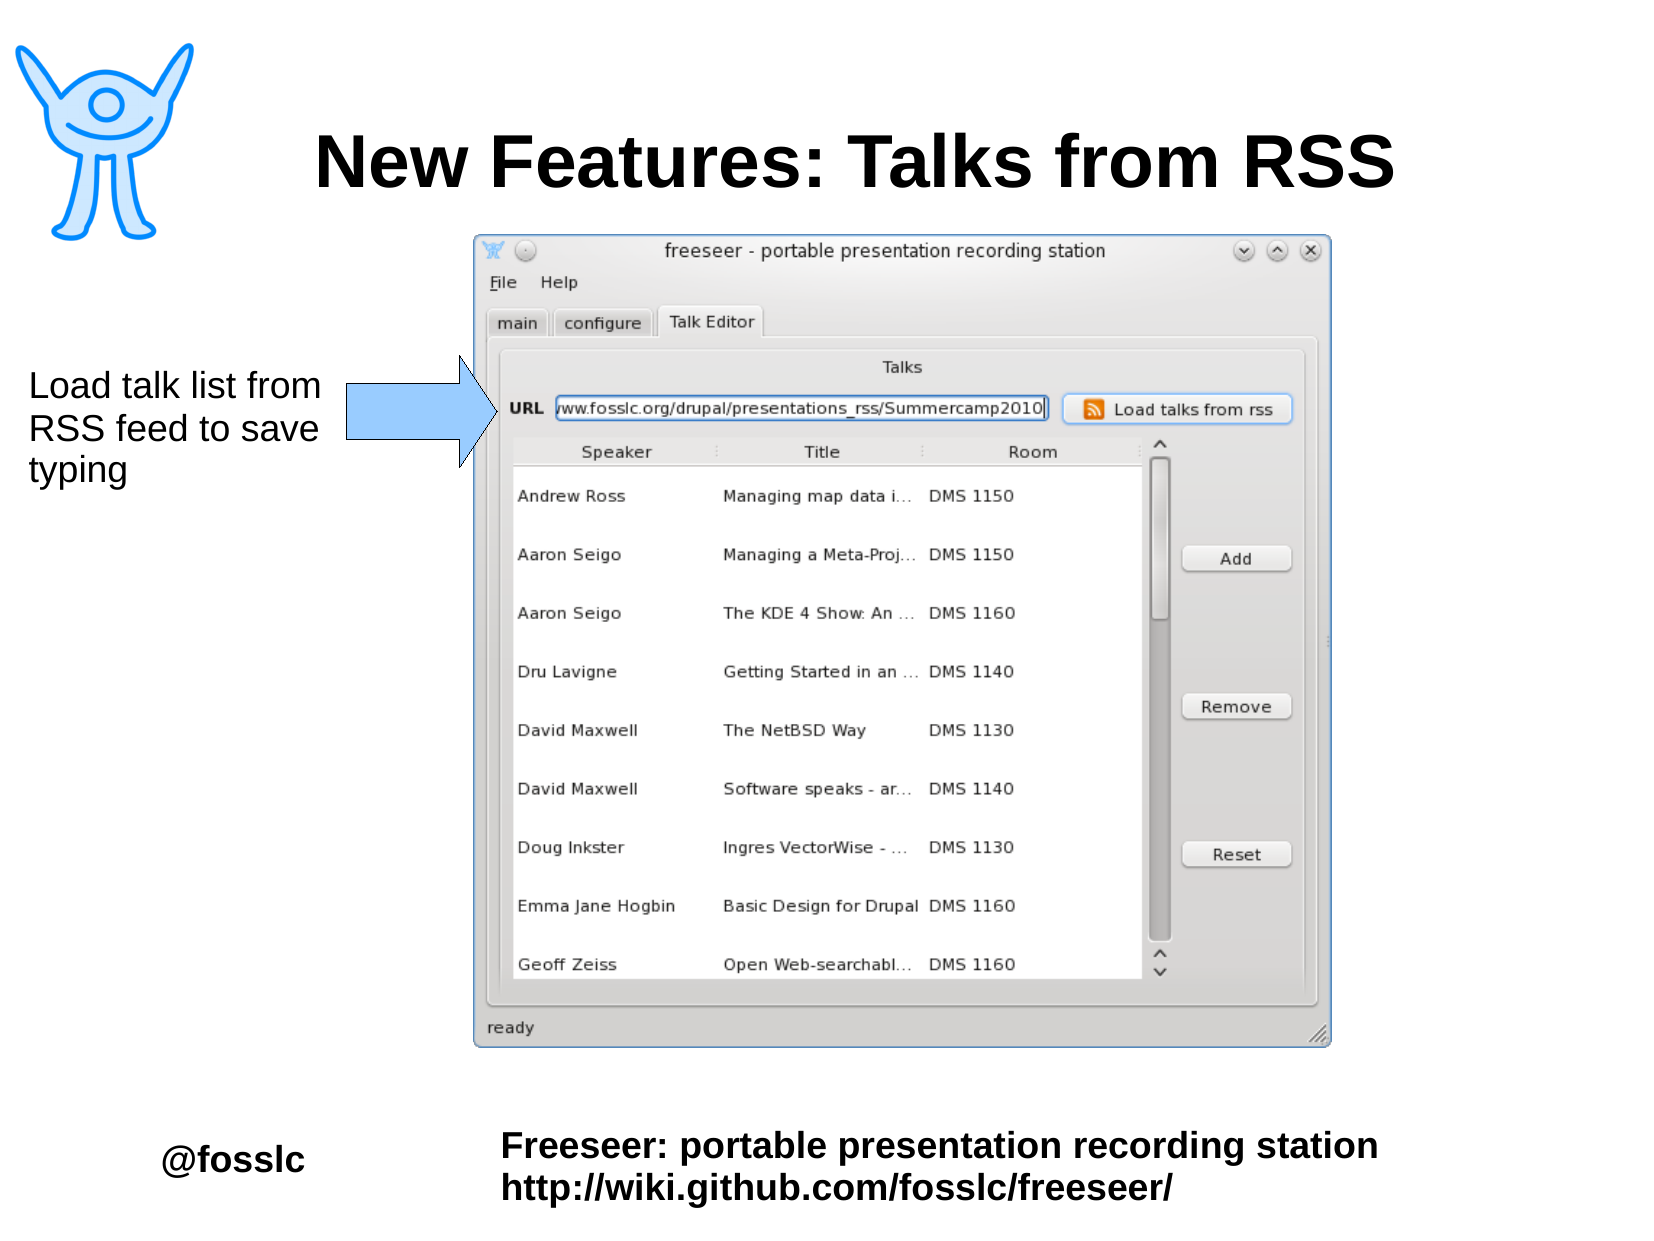

New Features: Talks from RSS
Load talk list from RSS feed to save typing